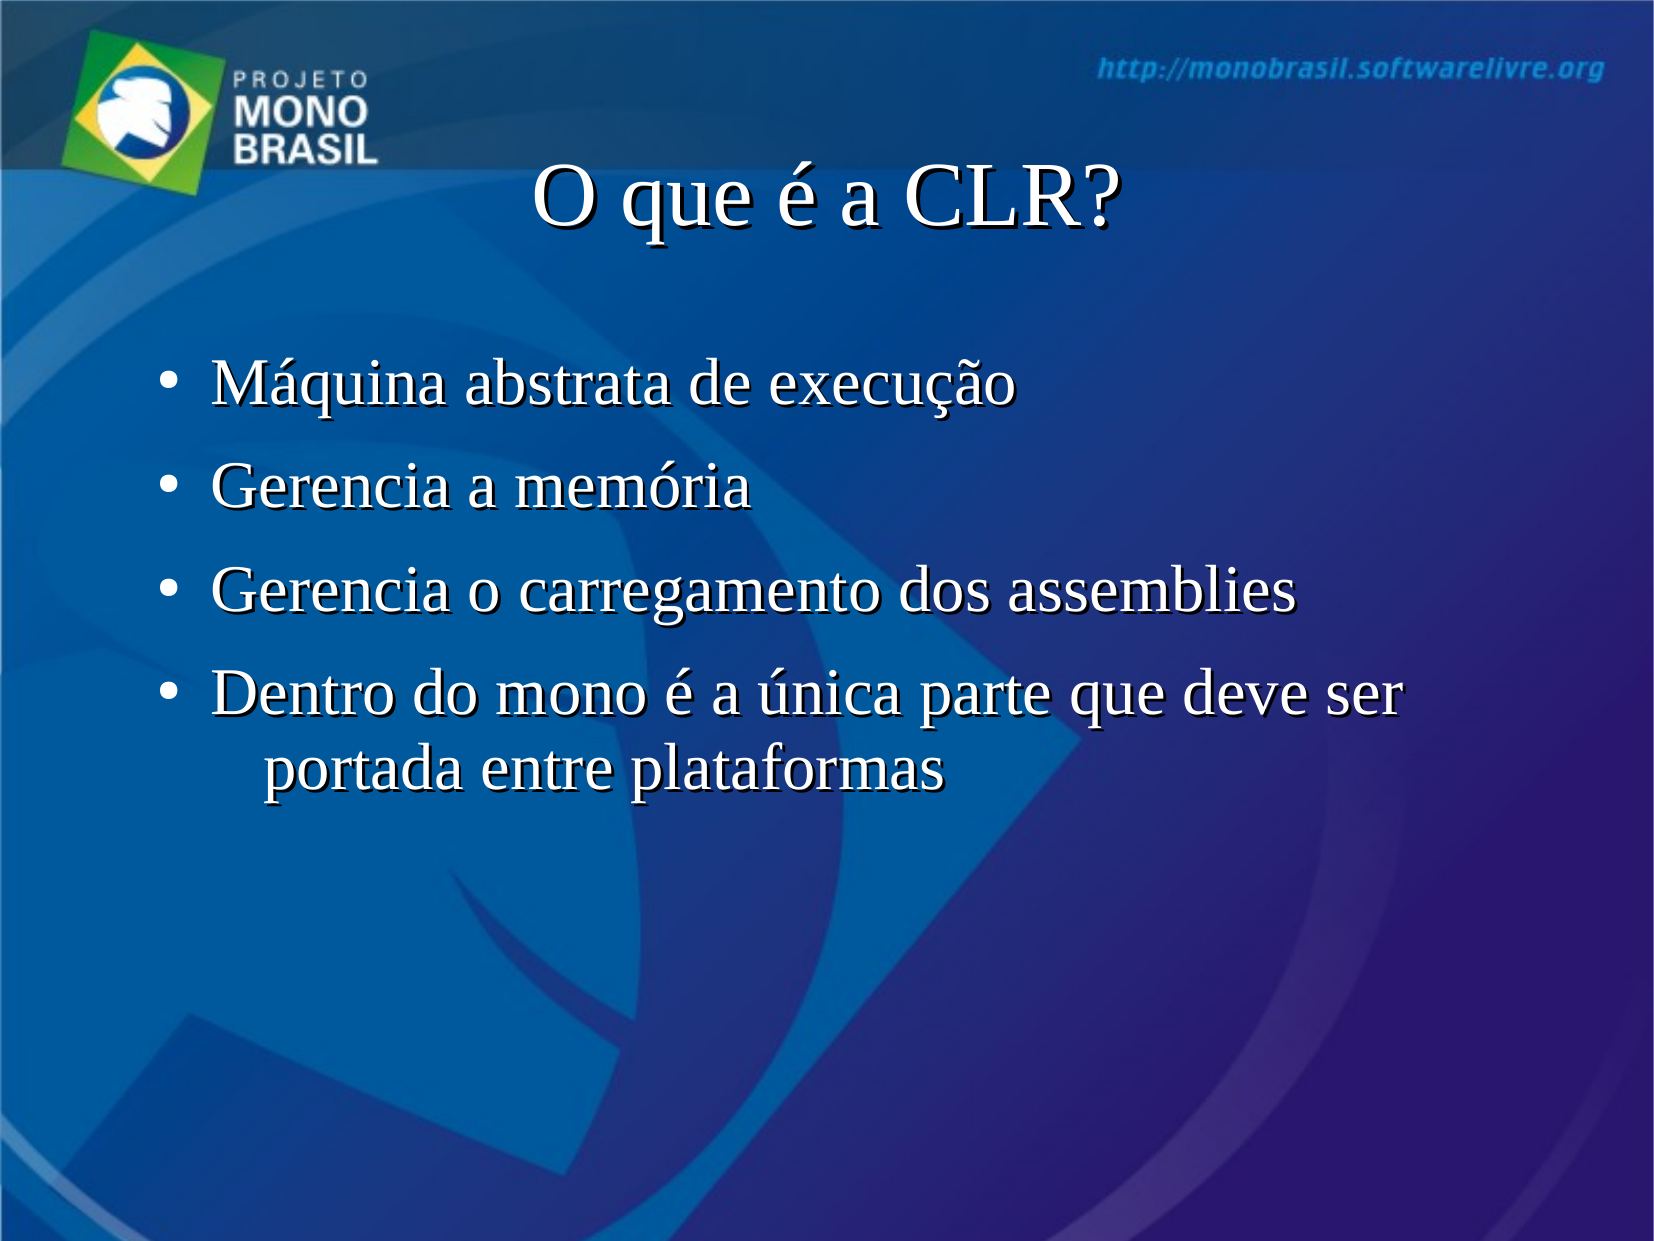

# O que é a CLR?
Máquina abstrata de execução
Gerencia a memória
Gerencia o carregamento dos assemblies
Dentro do mono é a única parte que deve ser portada entre plataformas